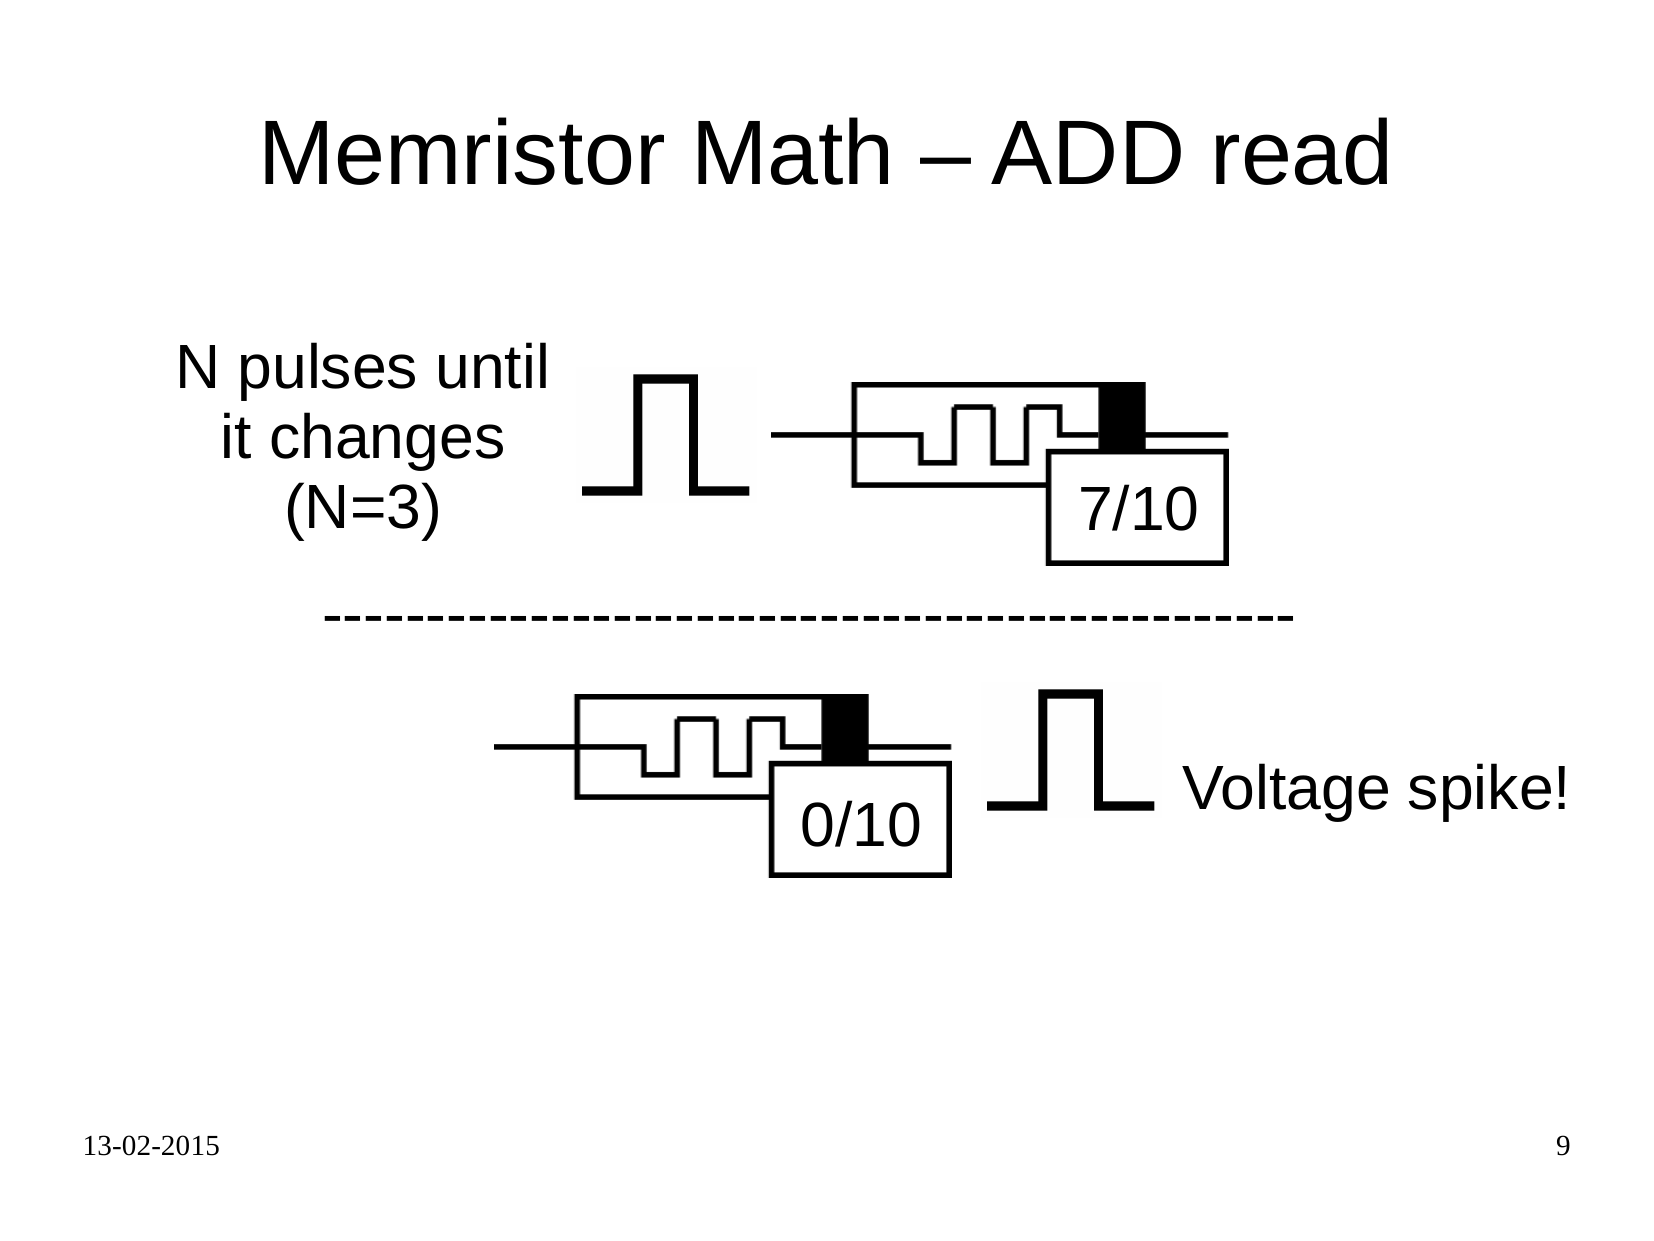

# Memristor Math – ADD read
N pulses until it changes (N=3)
7/10
-----------------------------------------------
Voltage spike!
0/10
13-02-2015
9